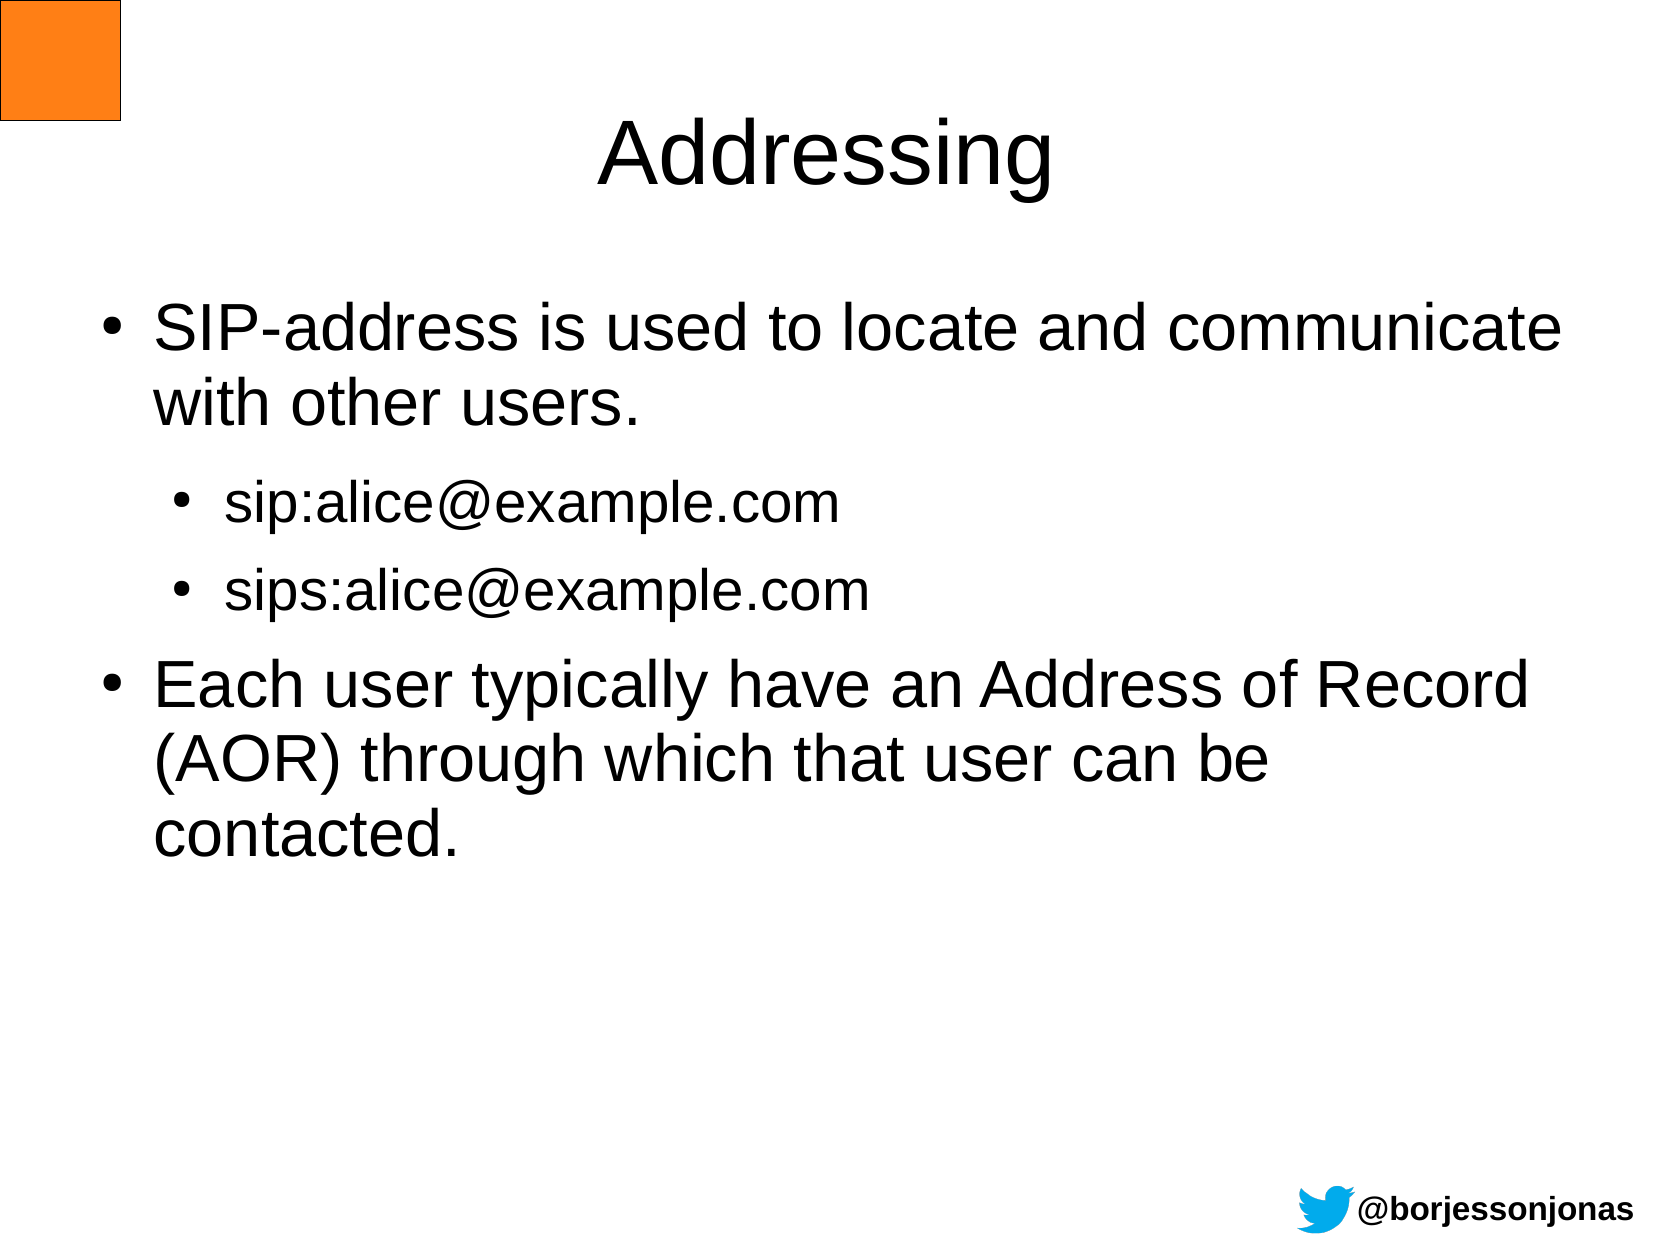

# Addressing
SIP-address is used to locate and communicate with other users.
sip:alice@example.com
sips:alice@example.com
Each user typically have an Address of Record (AOR) through which that user can be contacted.